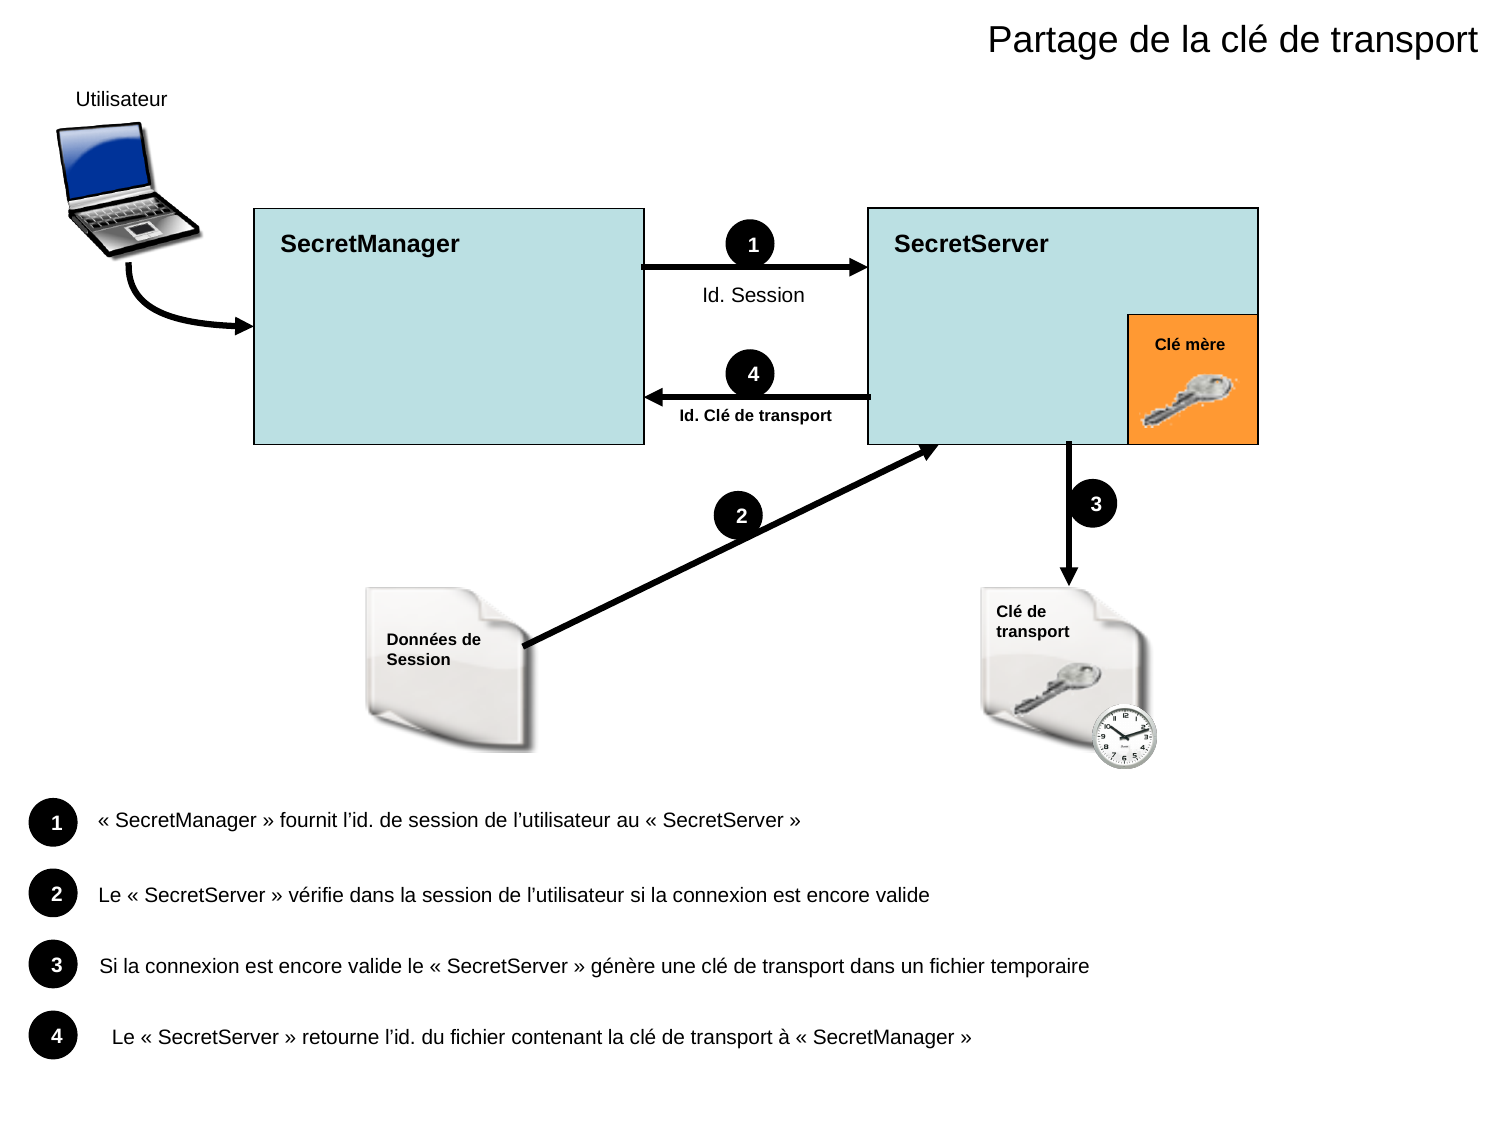

Partage de la clé de transport
Utilisateur
SecretManager
1
SecretServer
Id. Session
Clé mère
4
Id. Clé de transport
3
2
Clé de transport
Données de Session
1
« SecretManager » fournit l’id. de session de l’utilisateur au « SecretServer »
2
Le « SecretServer » vérifie dans la session de l’utilisateur si la connexion est encore valide
3
Si la connexion est encore valide le « SecretServer » génère une clé de transport dans un fichier temporaire
4
Le « SecretServer » retourne l’id. du fichier contenant la clé de transport à « SecretManager »